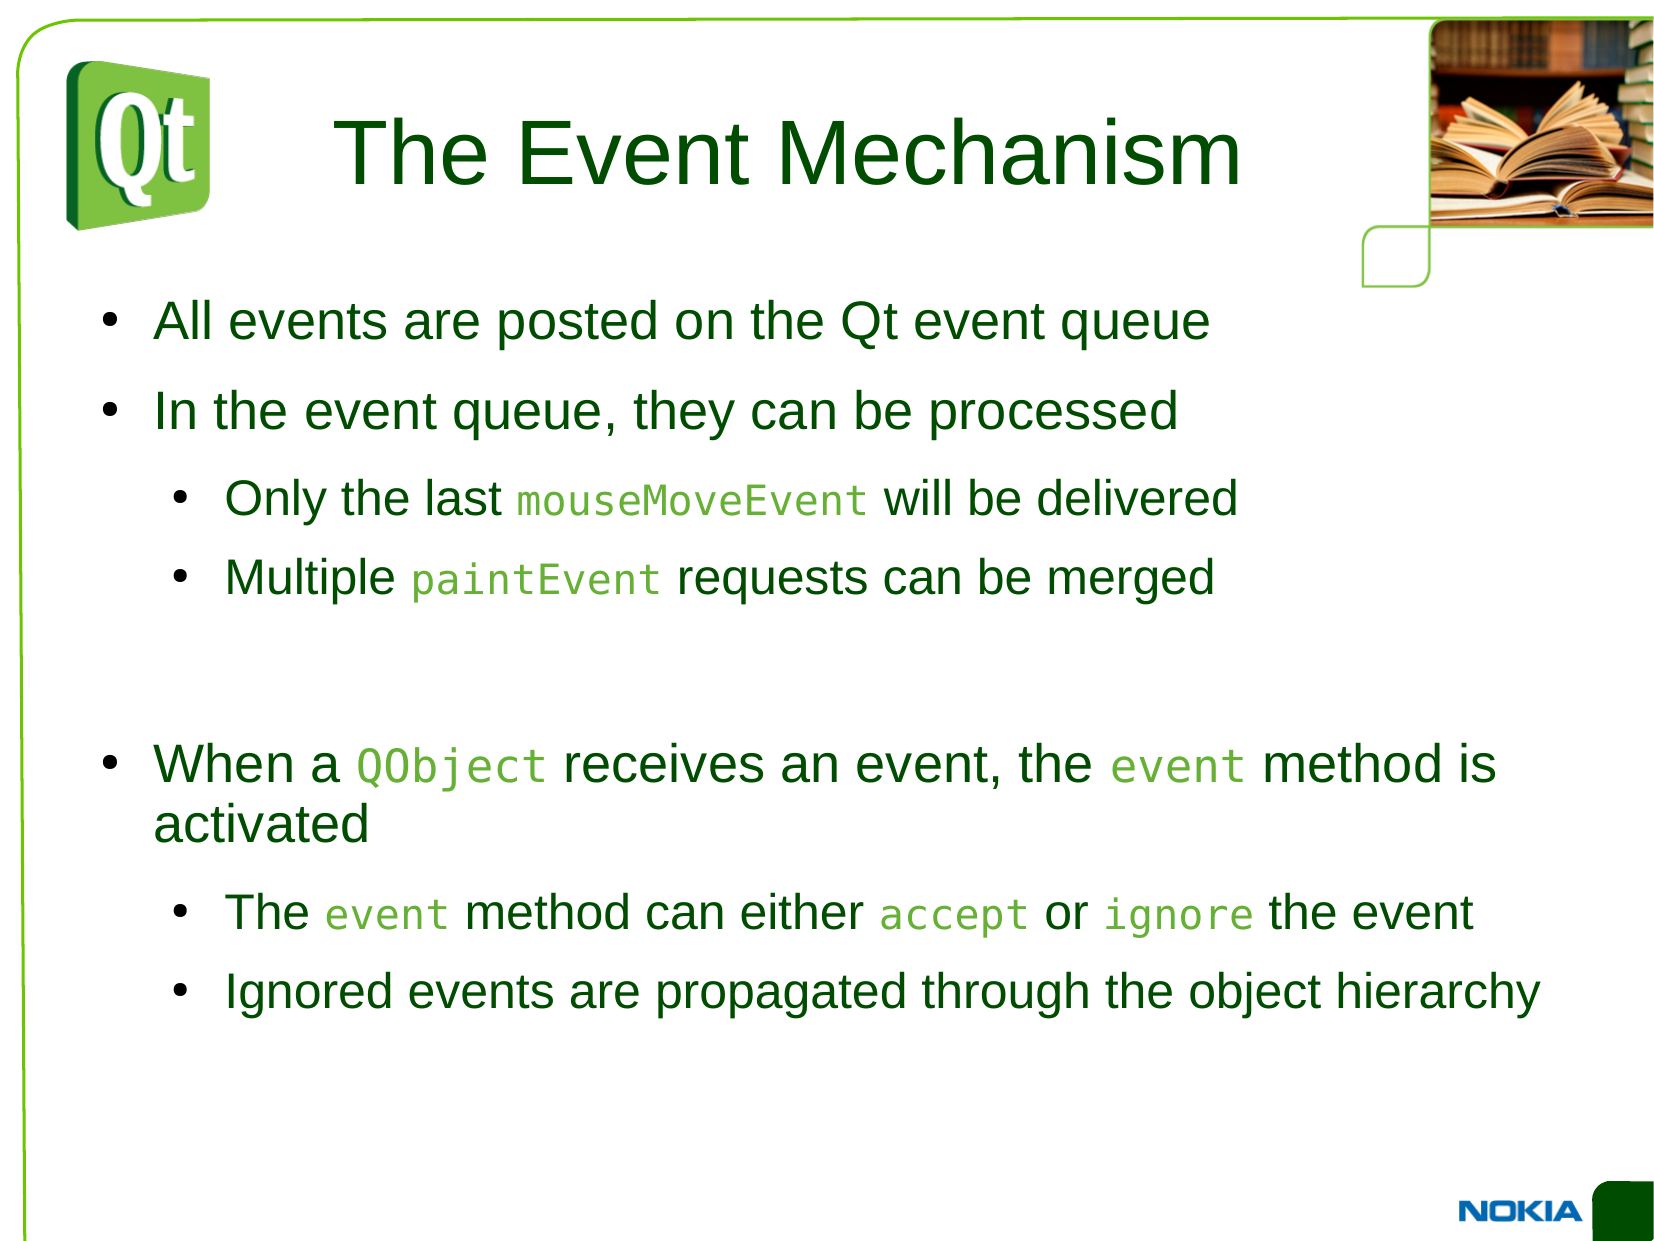

# The Event Mechanism
All events are posted on the Qt event queue
In the event queue, they can be processed
Only the last mouseMoveEvent will be delivered
Multiple paintEvent requests can be merged
When a QObject receives an event, the event method is activated
The event method can either accept or ignore the event
Ignored events are propagated through the object hierarchy